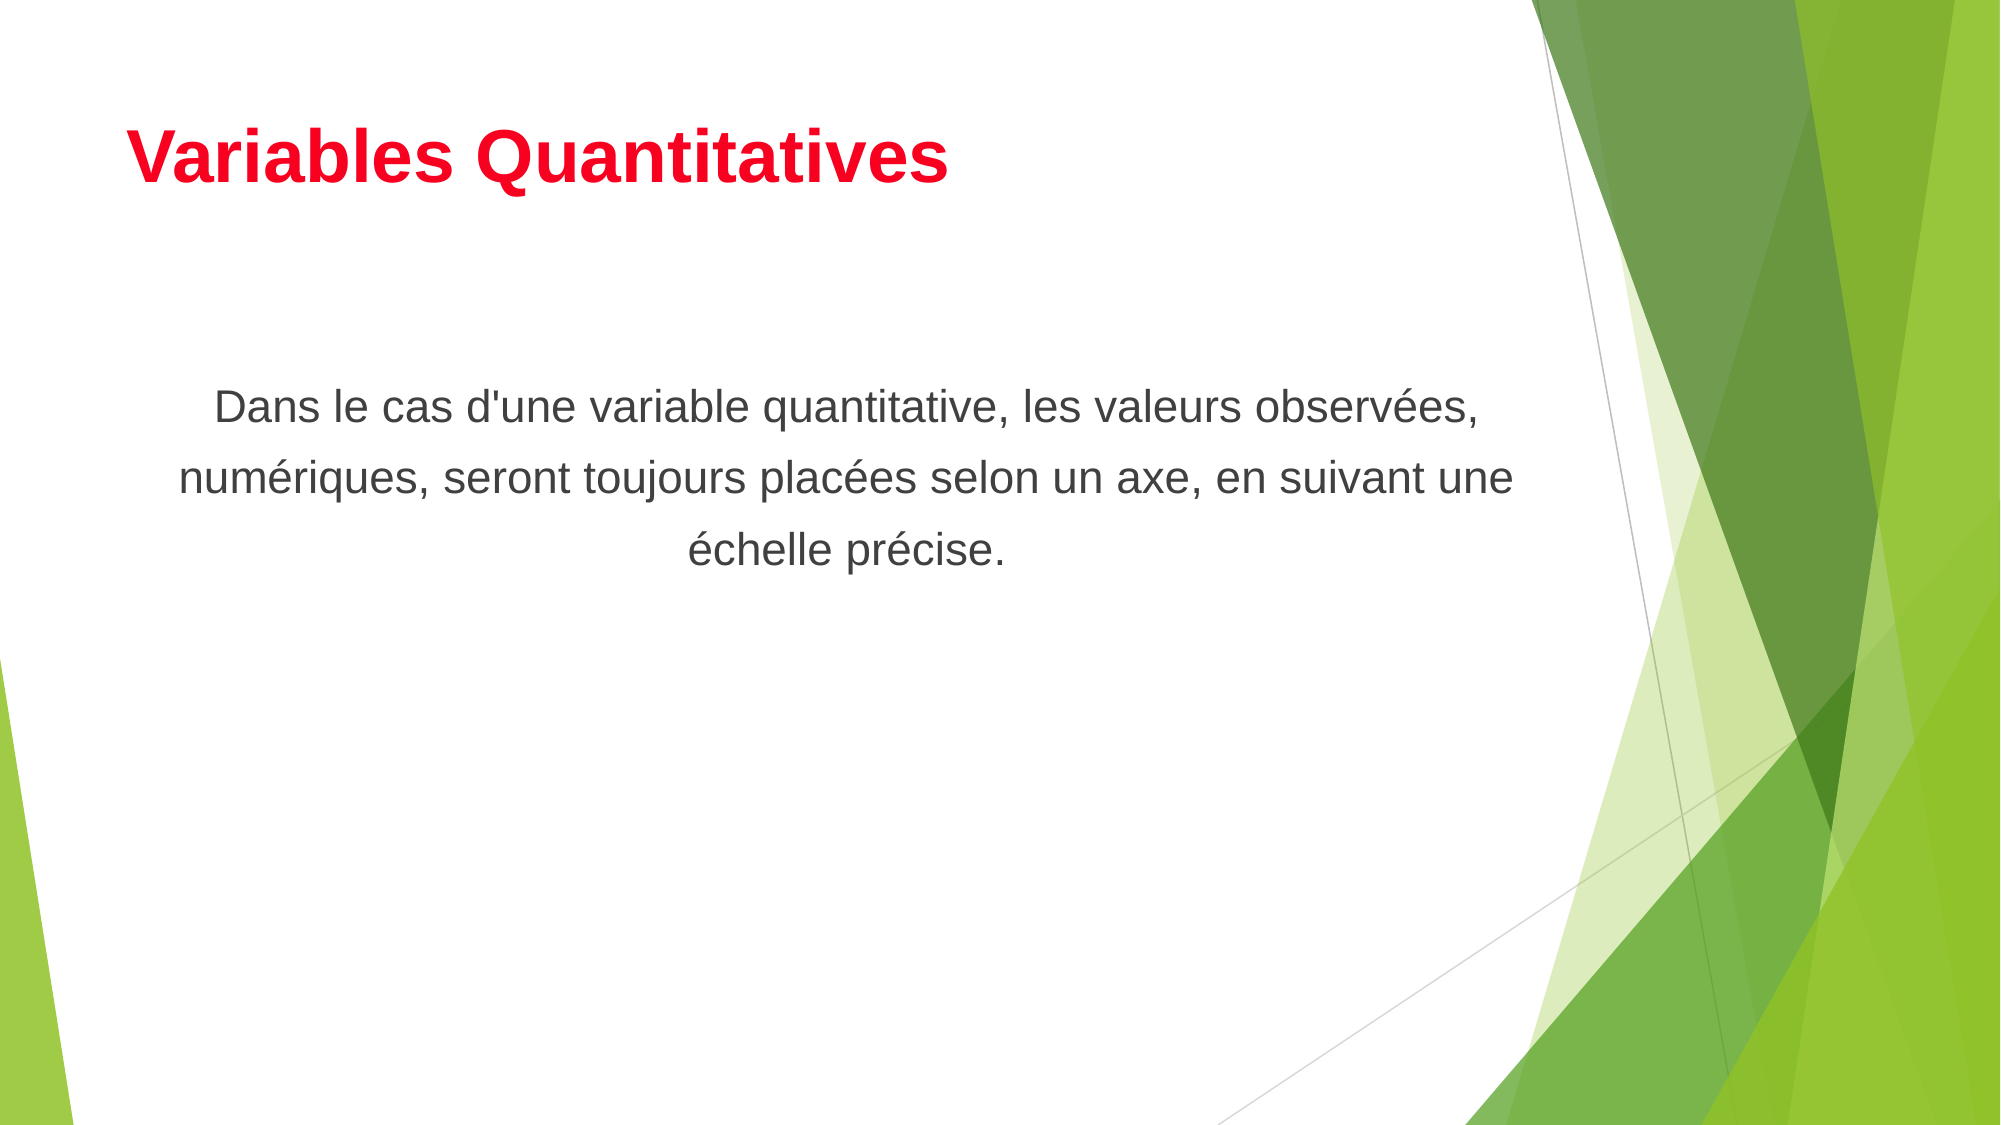

# Variables Quantitatives
Dans le cas d'une variable quantitative, les valeurs observées,
 numériques, seront toujours placées selon un axe, en suivant une
échelle précise.